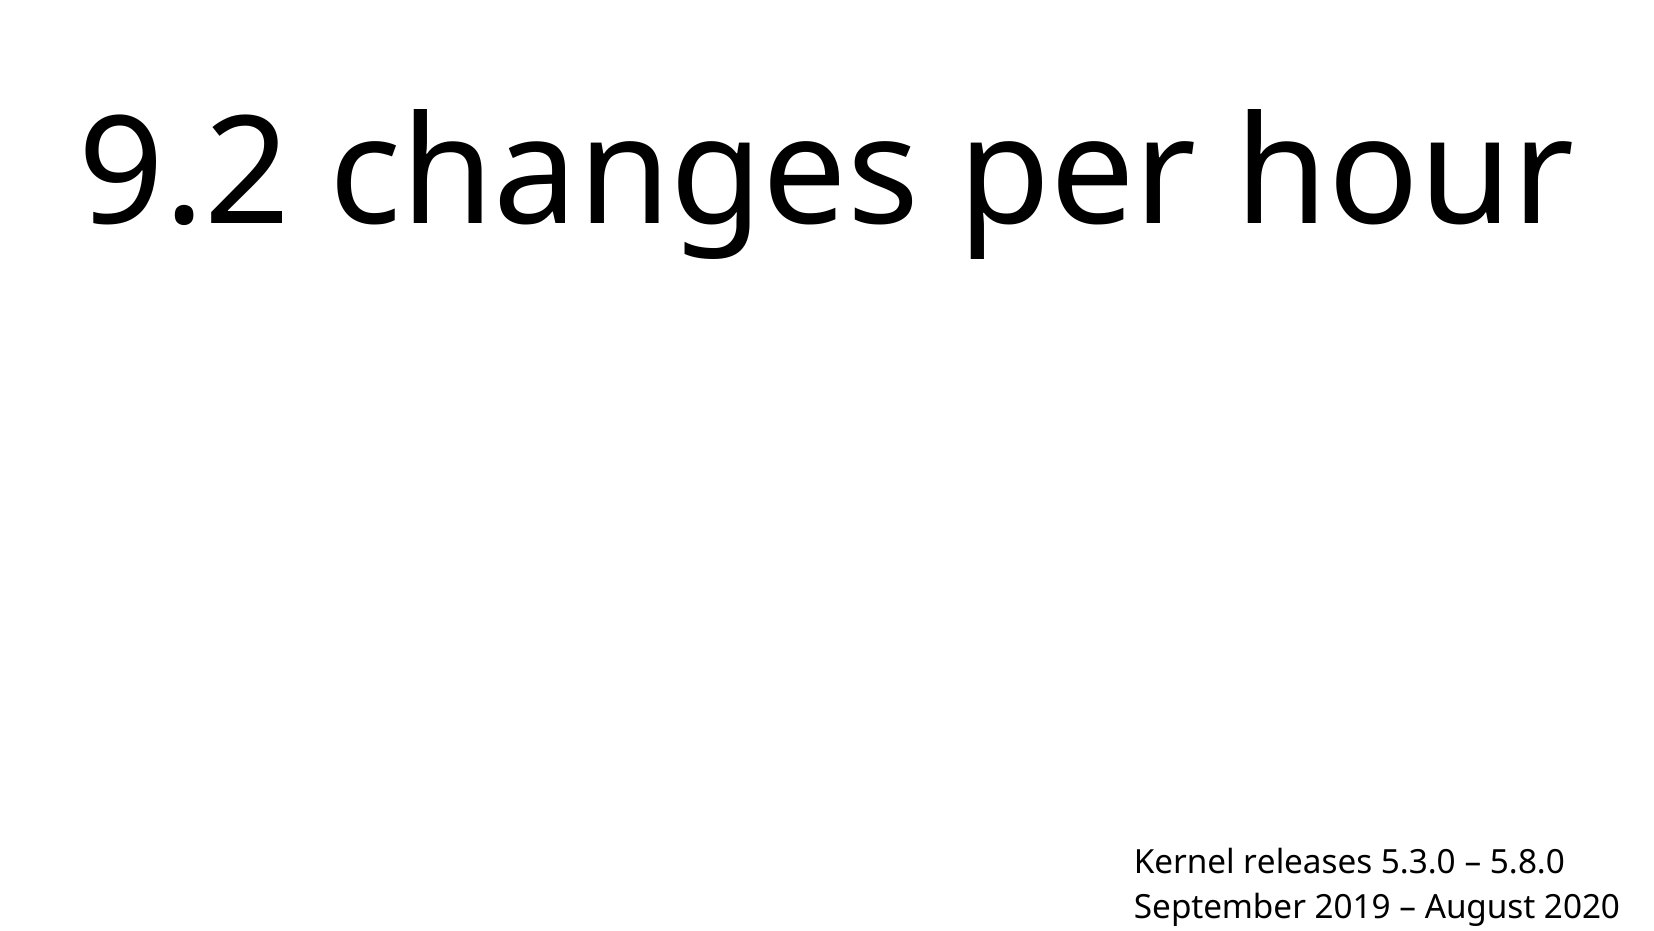

9.2 changes per hour
Kernel releases 5.3.0 – 5.8.0
September 2019 – August 2020